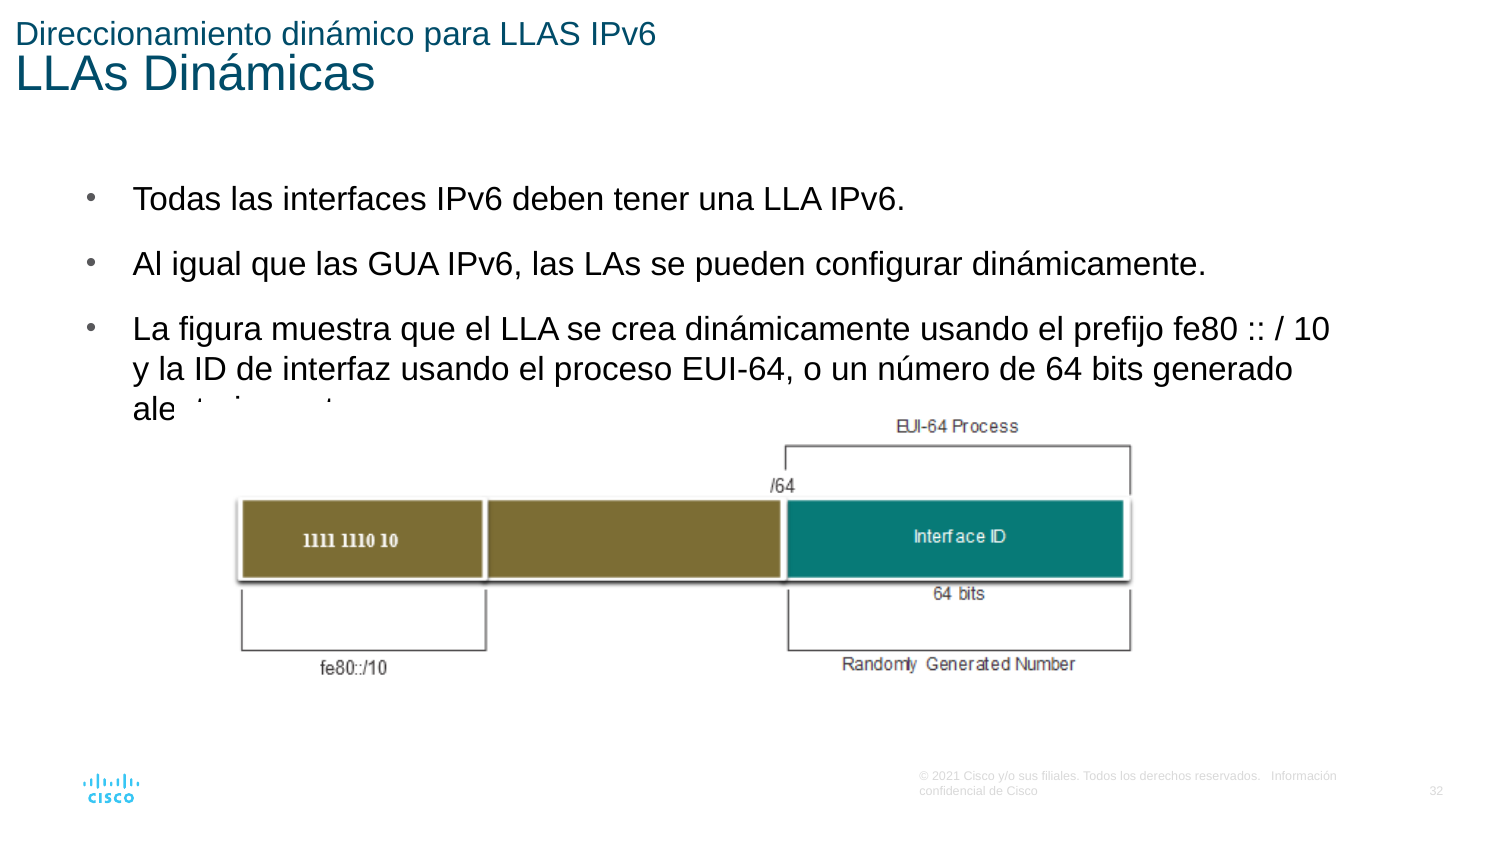

# Direccionamiento dinámico para LLAS IPv6 LLAs Dinámicas
Todas las interfaces IPv6 deben tener una LLA IPv6.
Al igual que las GUA IPv6, las LAs se pueden configurar dinámicamente.
La figura muestra que el LLA se crea dinámicamente usando el prefijo fe80 :: / 10 y la ID de interfaz usando el proceso EUI-64, o un número de 64 bits generado aleatoriamente.